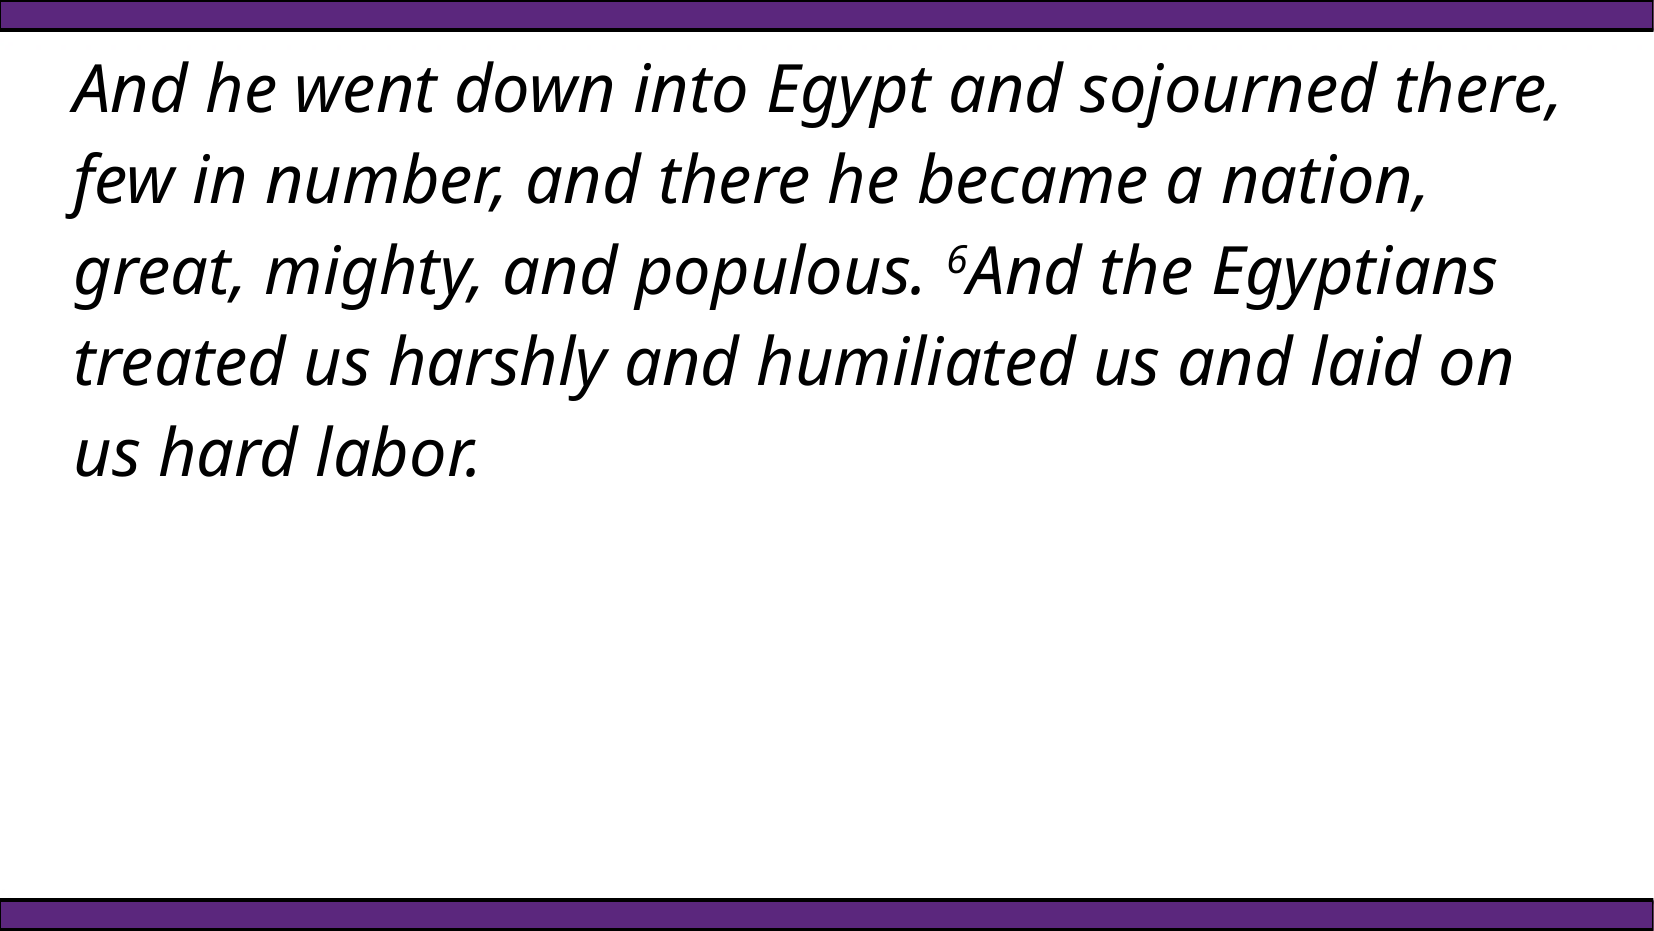

And he went down into Egypt and sojourned there, few in number, and there he became a nation, great, mighty, and populous. 6And the Egyptians treated us harshly and humiliated us and laid on us hard labor.